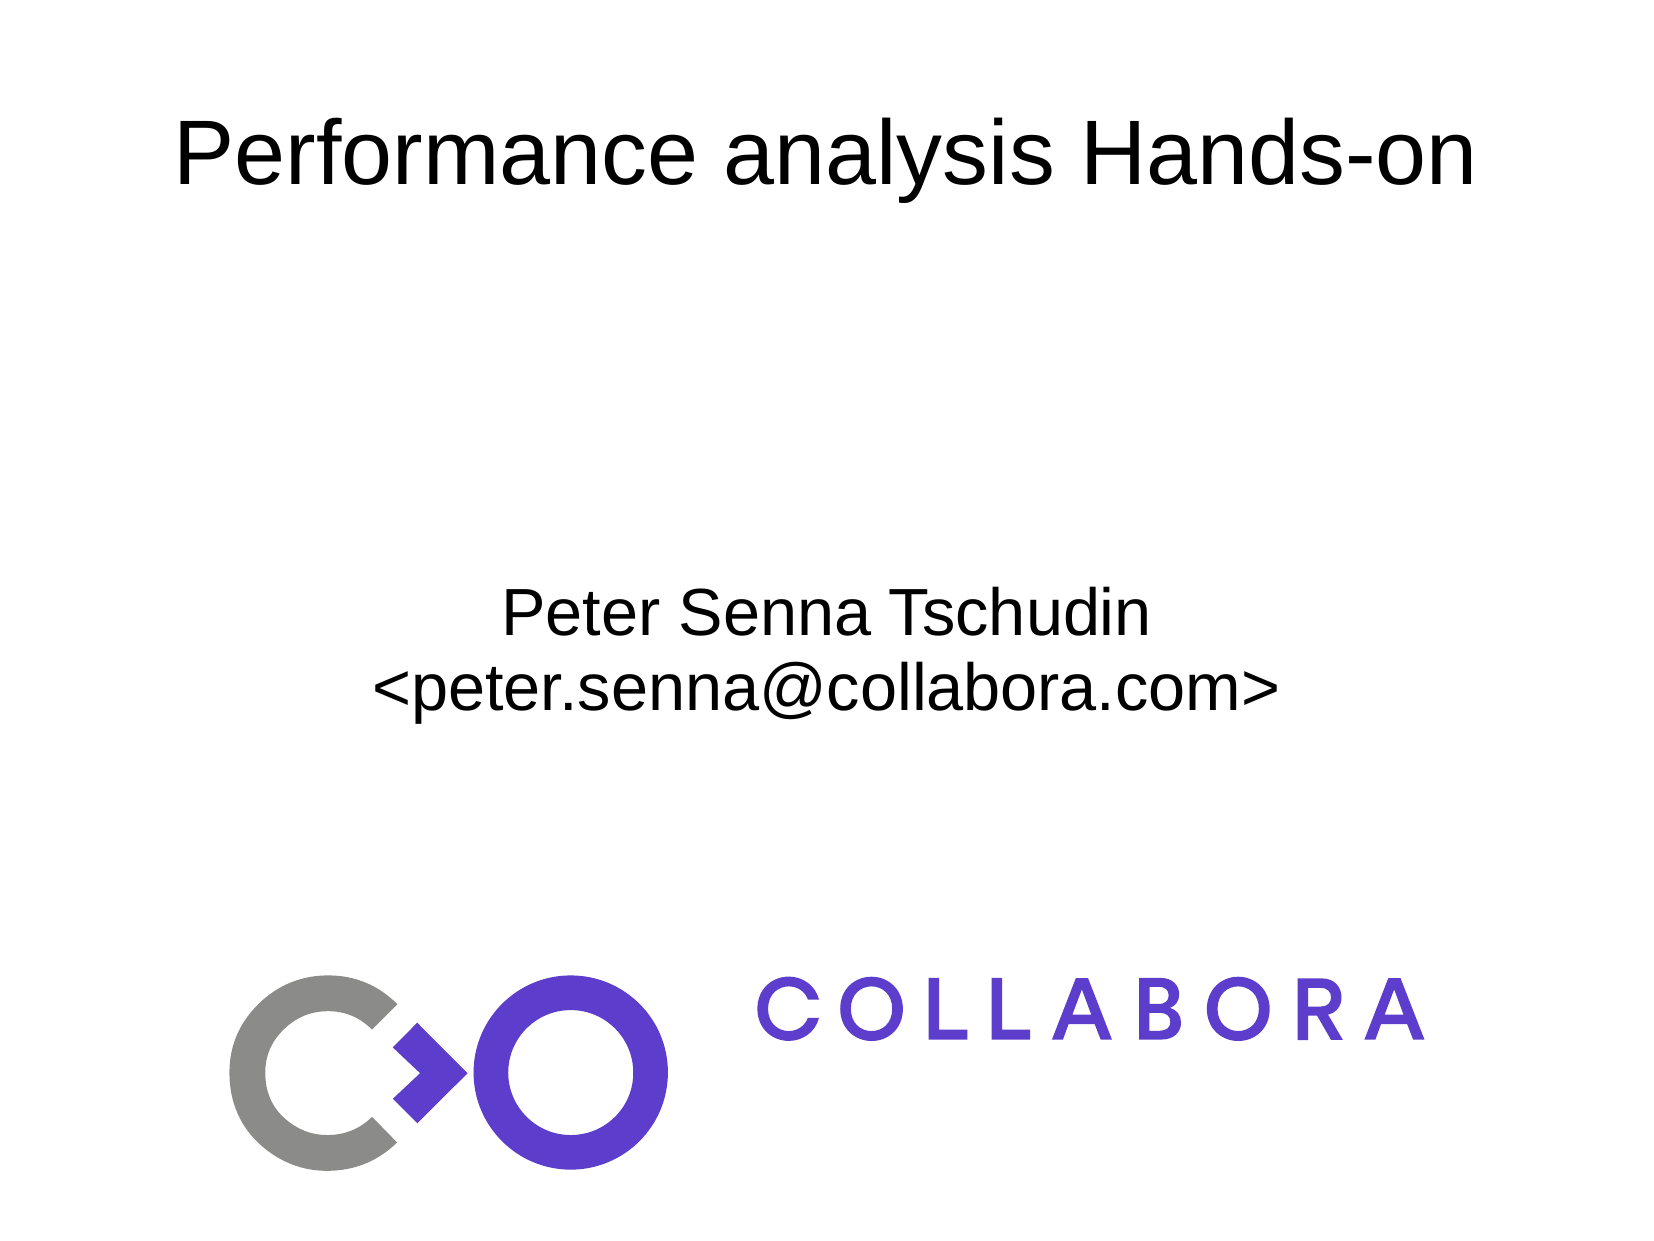

# Performance analysis Hands-on
Peter Senna Tschudin <peter.senna@collabora.com>